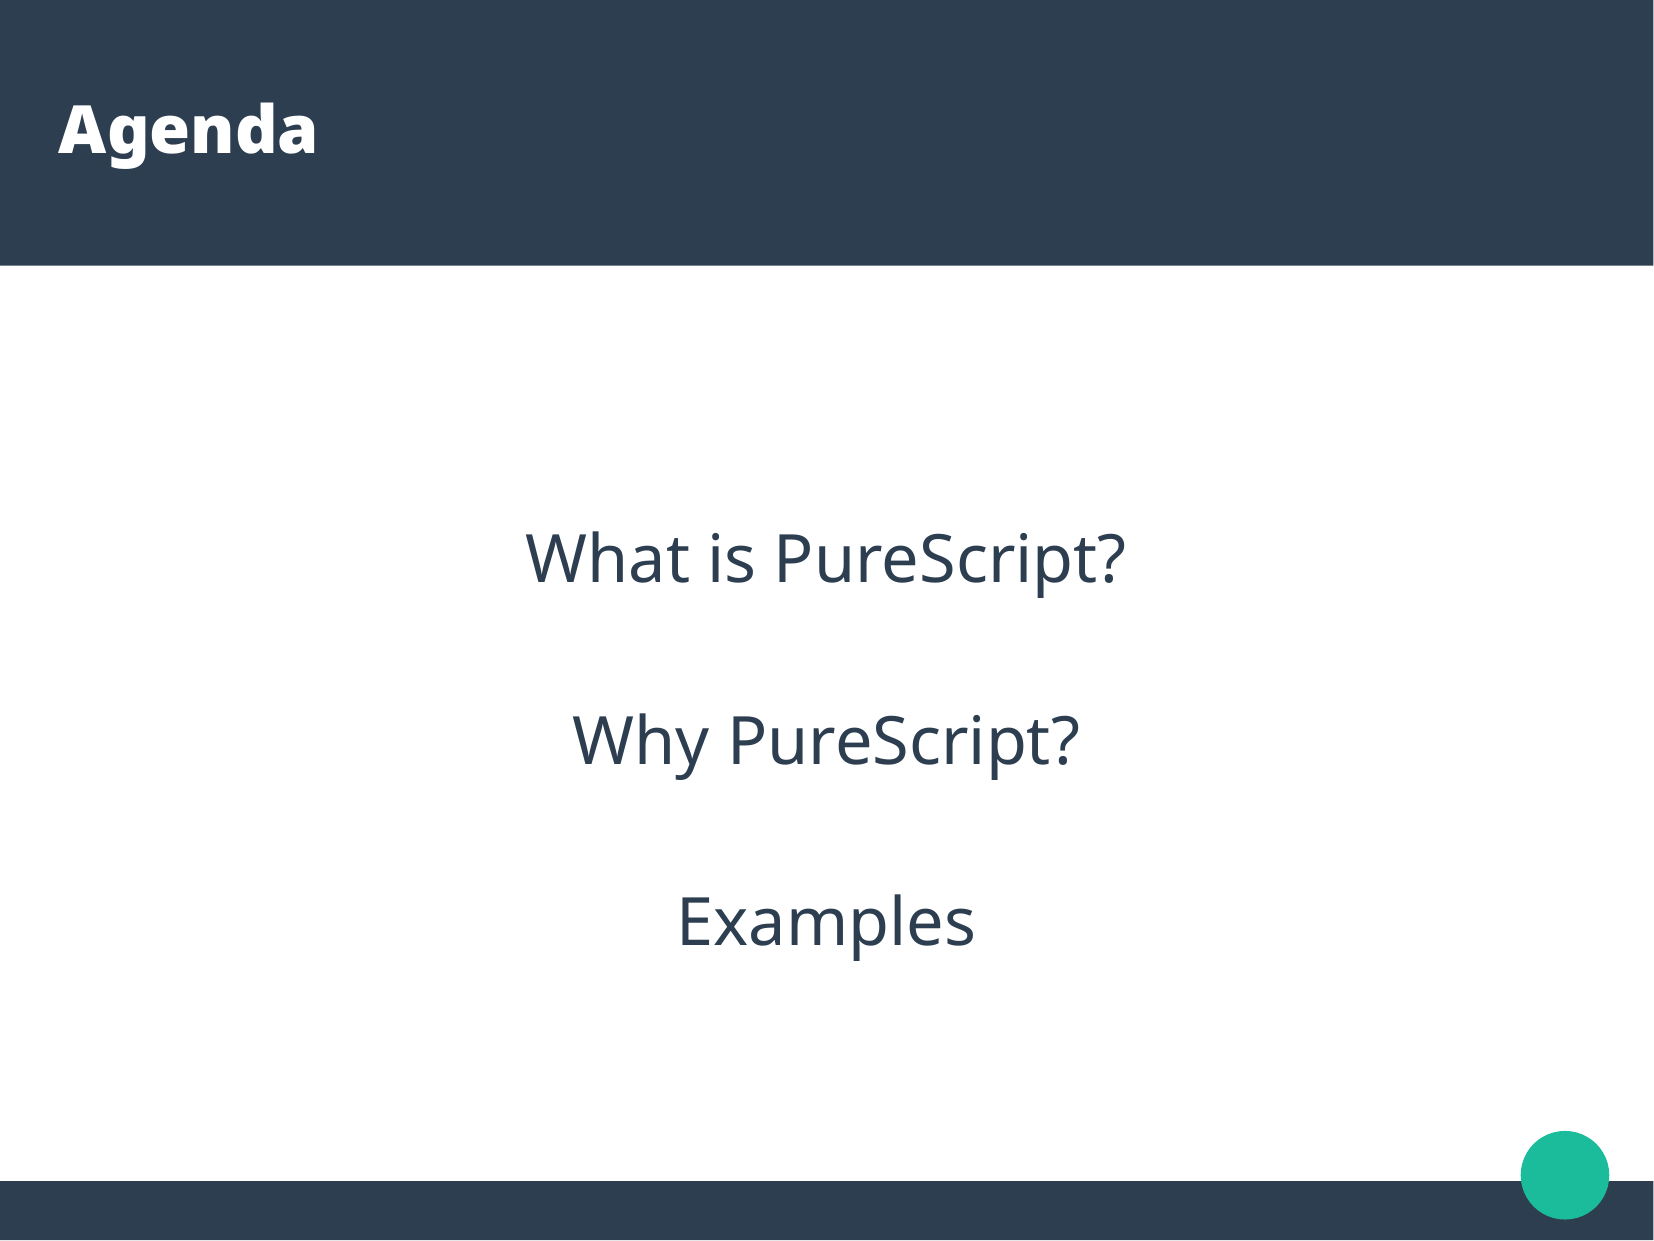

# Agenda
What is PureScript?
Why PureScript?
Examples